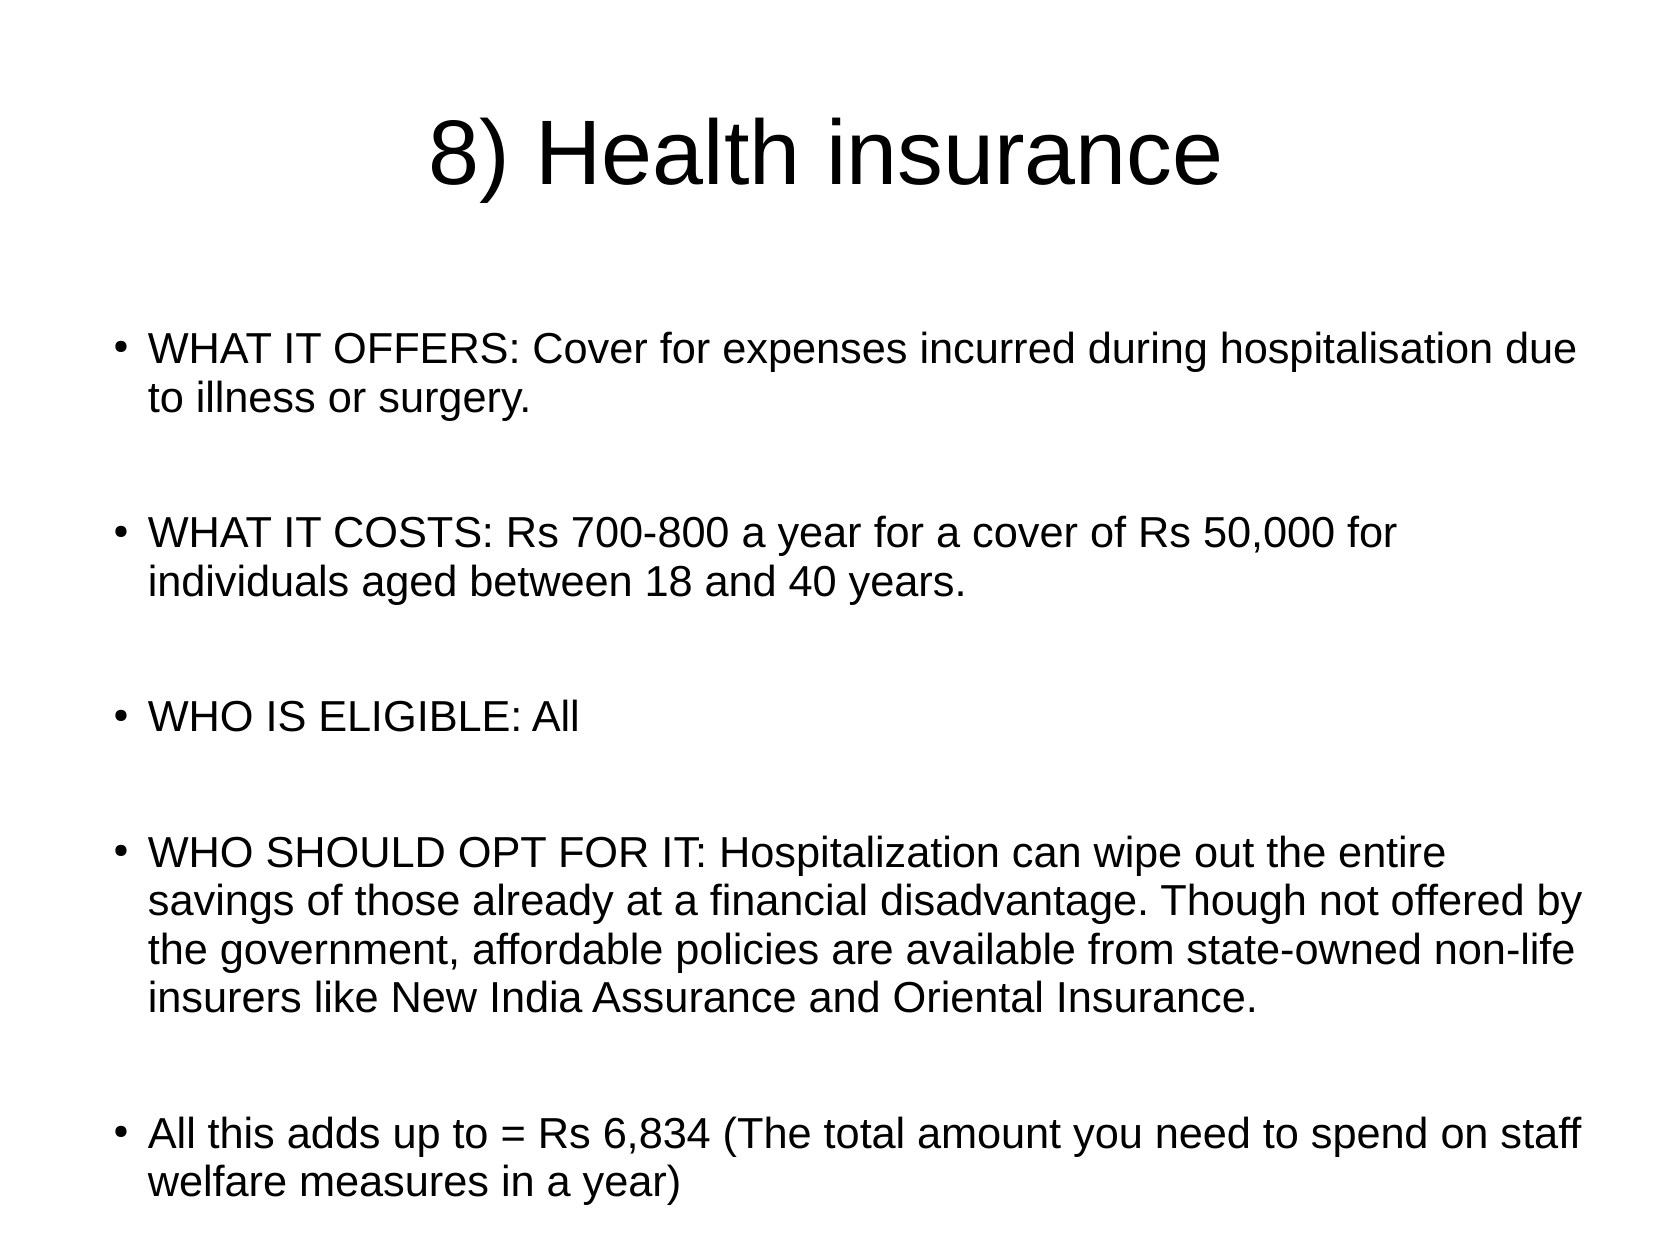

# 8) Health insurance
WHAT IT OFFERS: Cover for expenses incurred during hospitalisation due to illness or surgery.
WHAT IT COSTS: Rs 700-800 a year for a cover of Rs 50,000 for individuals aged between 18 and 40 years.
WHO IS ELIGIBLE: All
WHO SHOULD OPT FOR IT: Hospitalization can wipe out the entire savings of those already at a financial disadvantage. Though not offered by the government, affordable policies are available from state-owned non-life insurers like New India Assurance and Oriental Insurance.
All this adds up to = Rs 6,834 (The total amount you need to spend on staff welfare measures in a year)